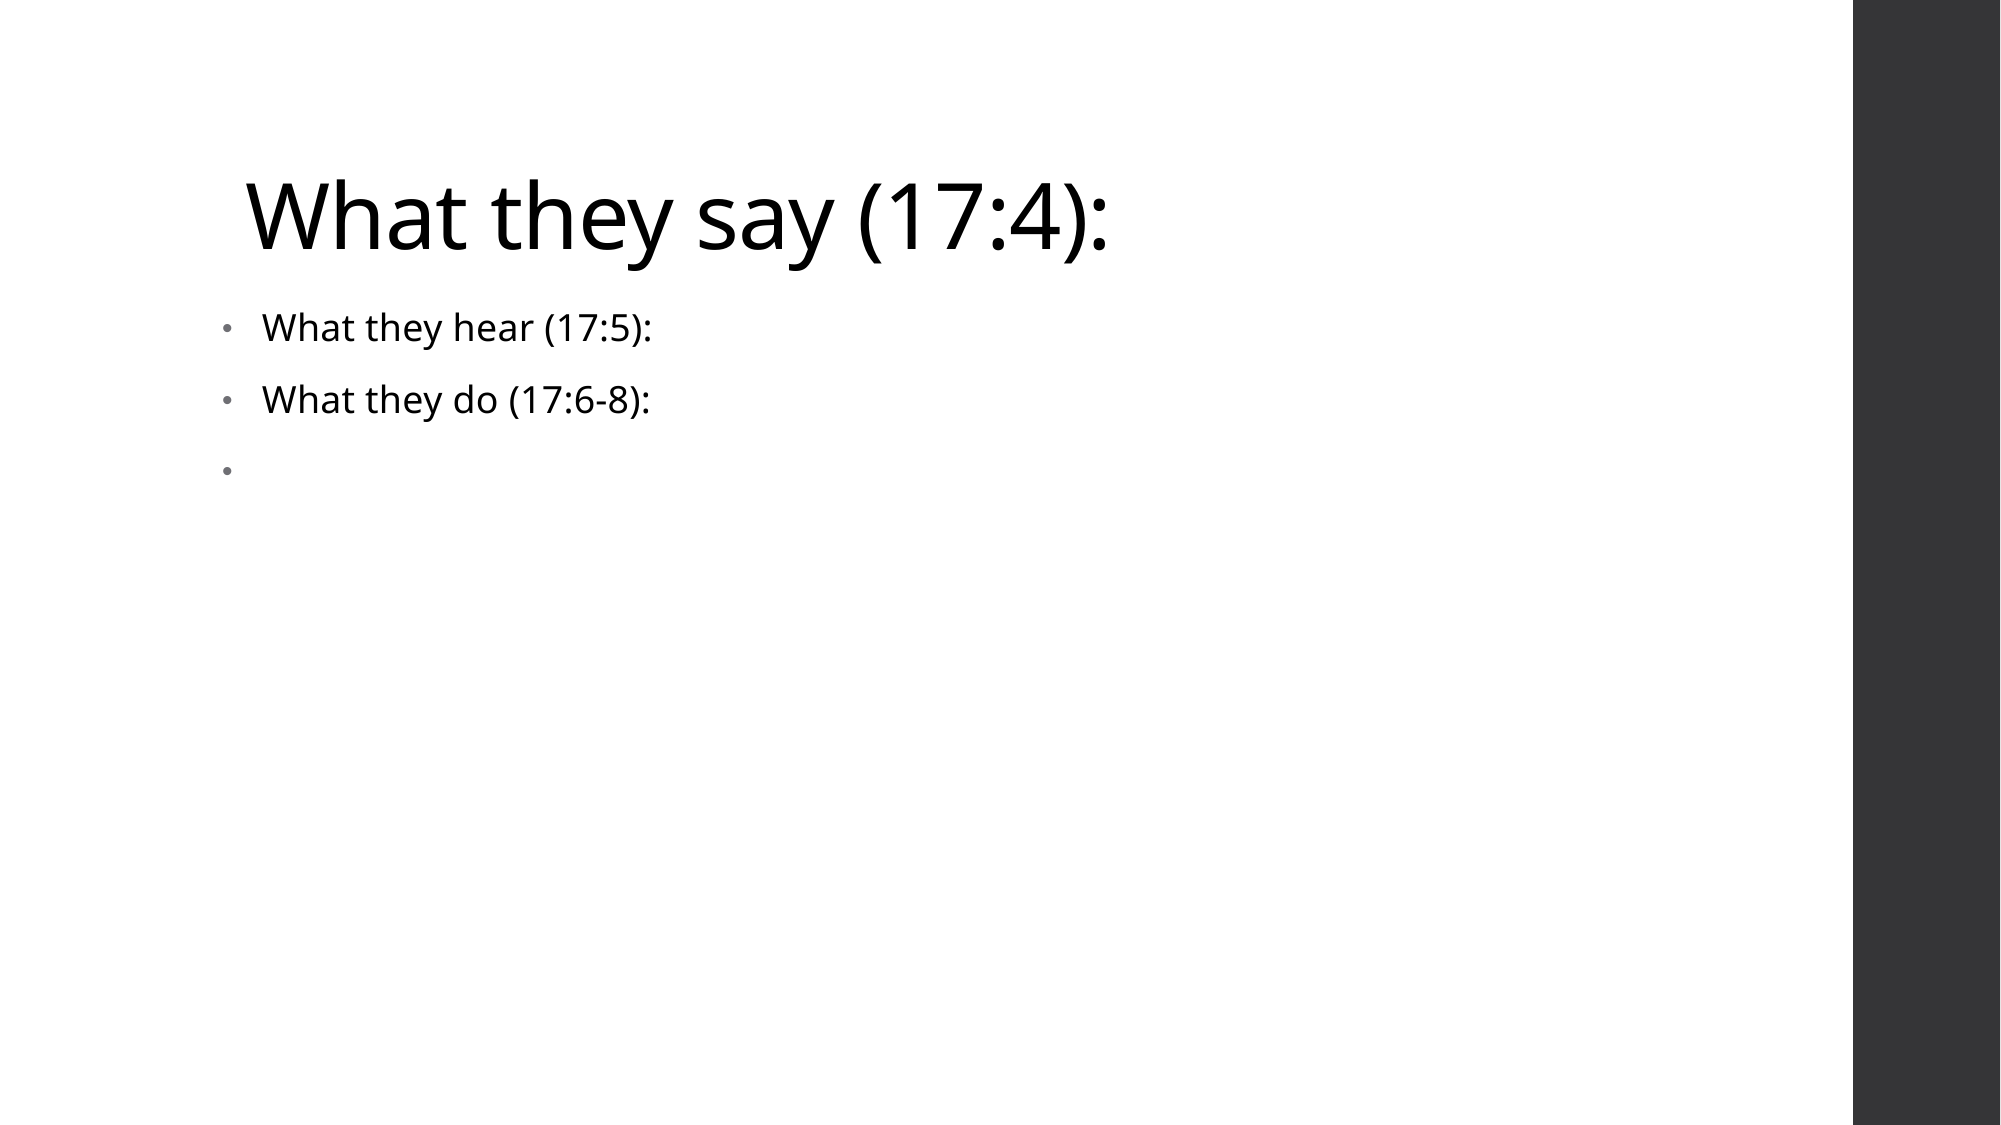

# What they say (17:4):
 What they hear (17:5):
 What they do (17:6-8):